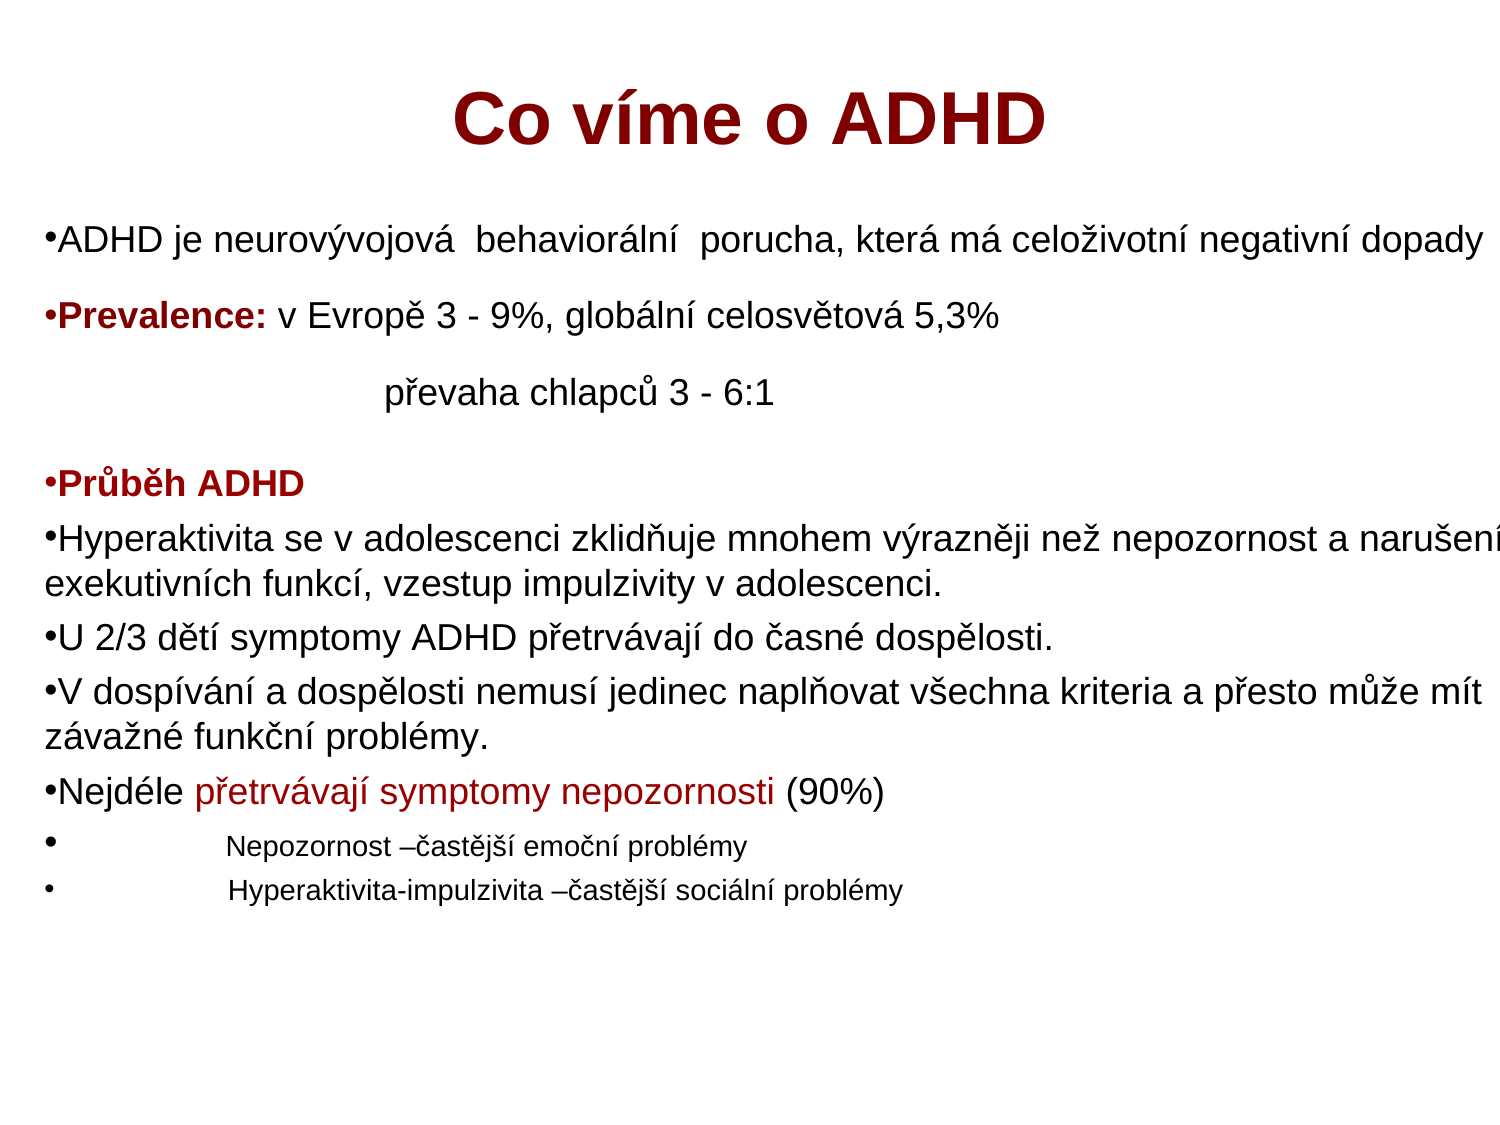

# Co víme o ADHD
ADHD je neurovývojová behaviorální porucha, která má celoživotní negativní dopady
Prevalence: v Evropě 3 - 9%, globální celosvětová 5,3%
 převaha chlapců 3 - 6:1
Průběh ADHD
Hyperaktivita se v adolescenci zklidňuje mnohem výrazněji než nepozornost a narušení exekutivních funkcí, vzestup impulzivity v adolescenci.
U 2/3 dětí symptomy ADHD přetrvávají do časné dospělosti.
V dospívání a dospělosti nemusí jedinec naplňovat všechna kriteria a přesto může mít závažné funkční problémy.
Nejdéle přetrvávají symptomy nepozornosti (90%)
 Nepozornost –častější emoční problémy
 Hyperaktivita-impulzivita –častější sociální problémy